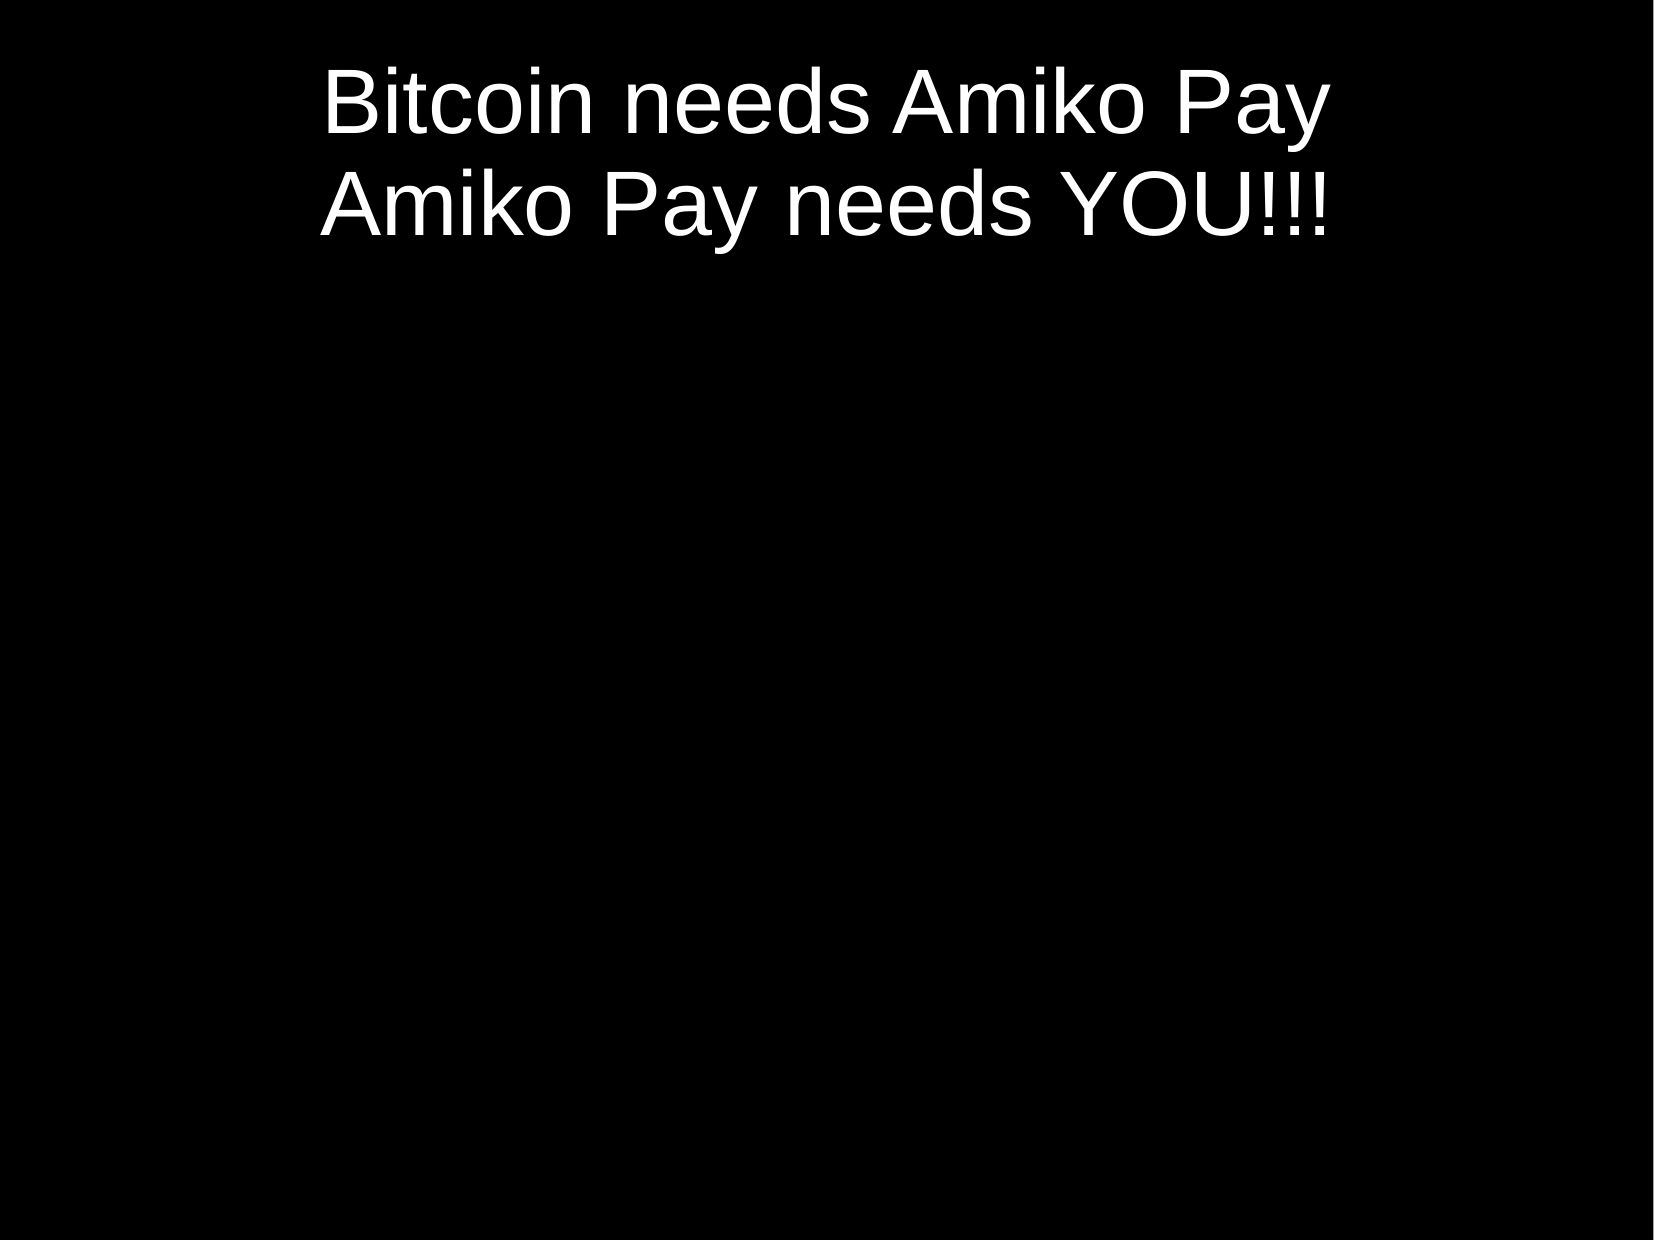

# Bitcoin needs Amiko Pay Amiko Pay needs YOU!!!